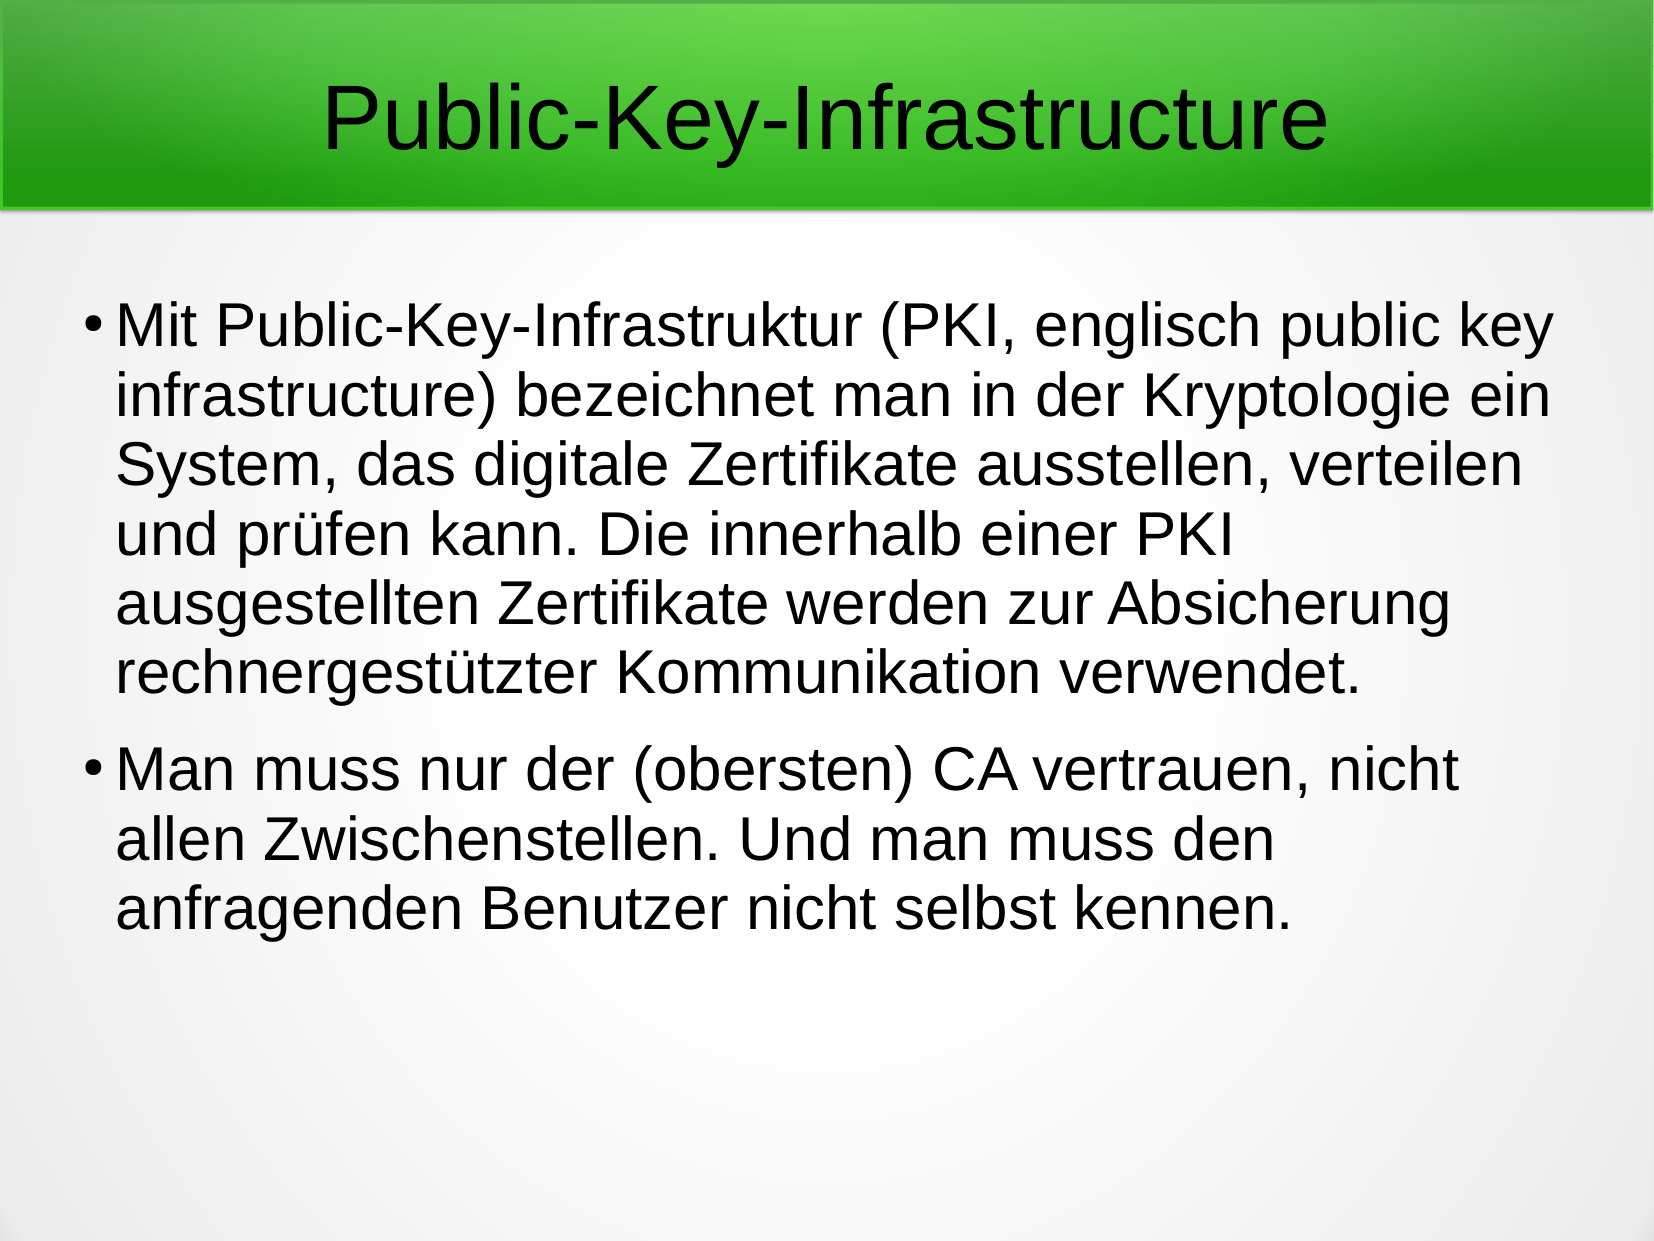

# Public-Key-Infrastructure
Mit Public-Key-Infrastruktur (PKI, englisch public key infrastructure) bezeichnet man in der Kryptologie ein System, das digitale Zertifikate ausstellen, verteilen und prüfen kann. Die innerhalb einer PKI ausgestellten Zertifikate werden zur Absicherung rechnergestützter Kommunikation verwendet.
Man muss nur der (obersten) CA vertrauen, nicht allen Zwischenstellen. Und man muss den anfragenden Benutzer nicht selbst kennen.